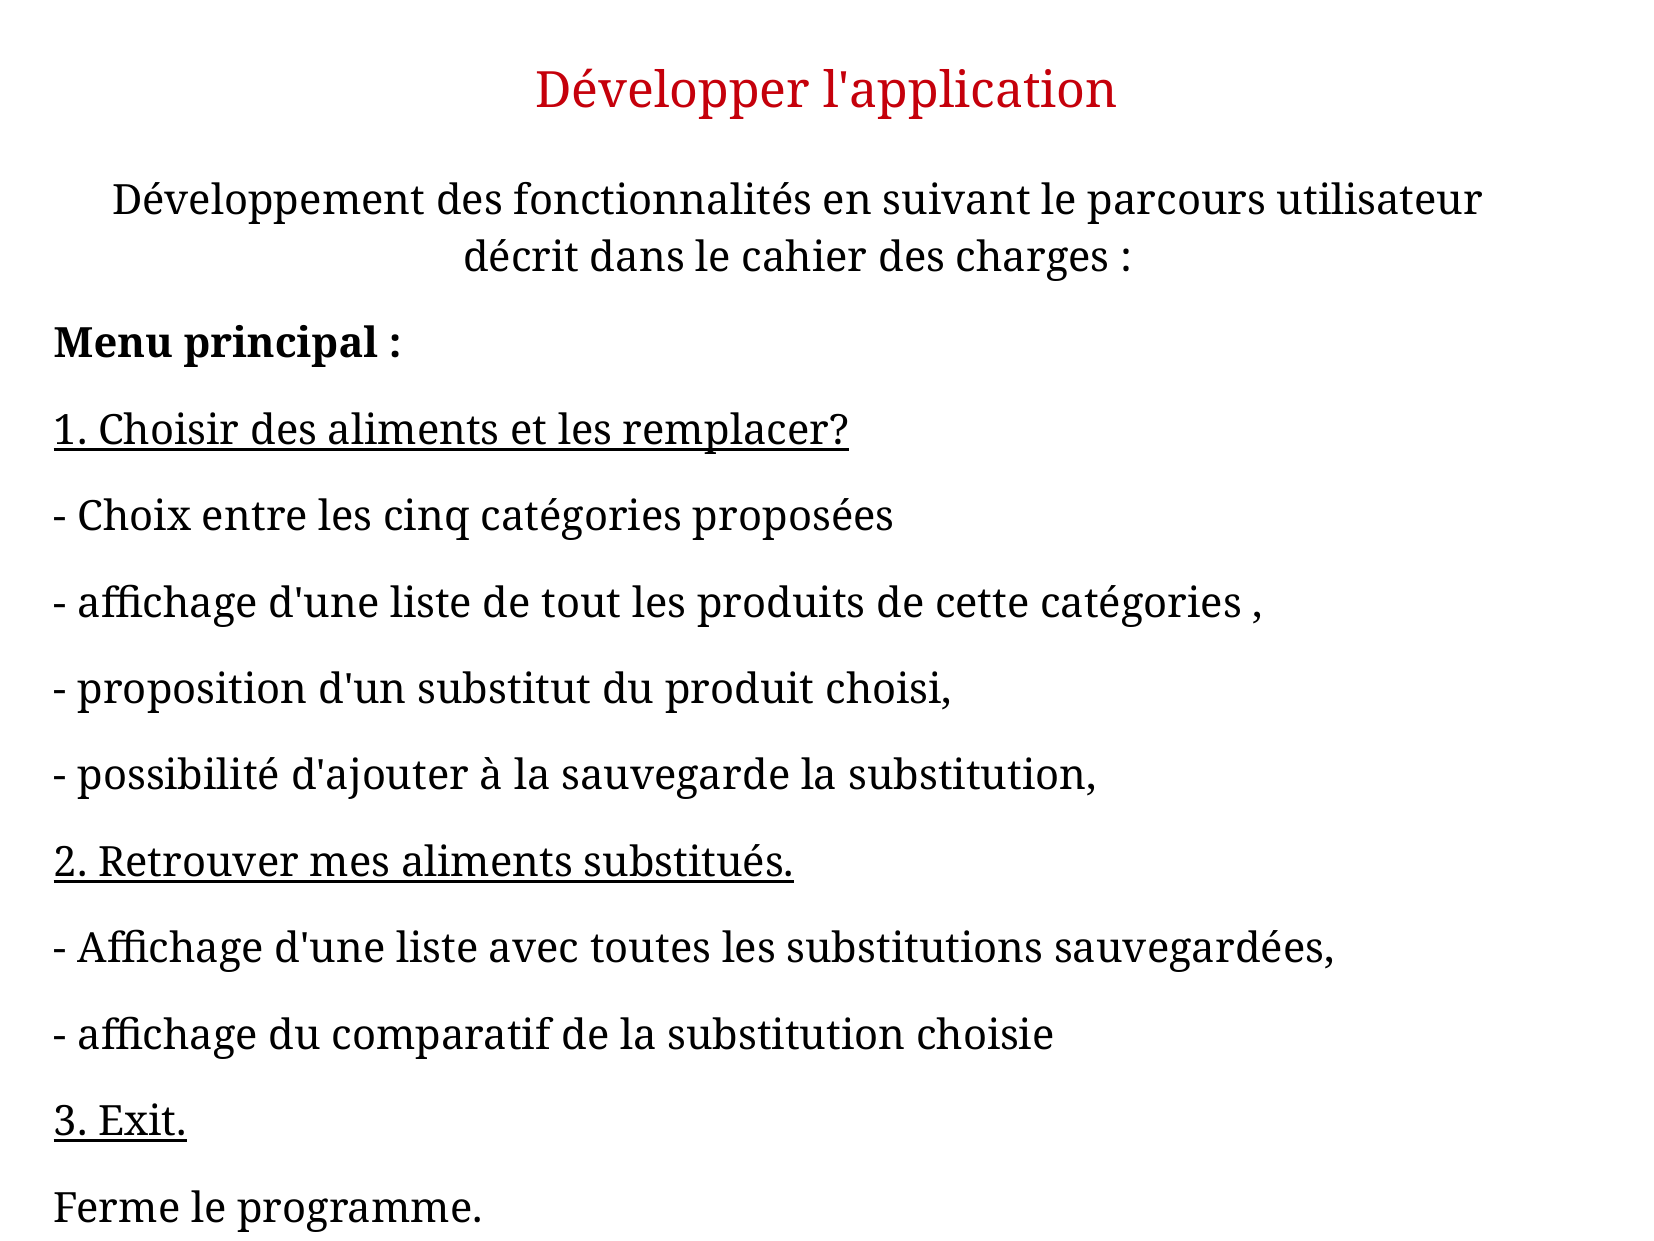

# Développer l'application
Développement des fonctionnalités en suivant le parcours utilisateur décrit dans le cahier des charges :
Menu principal :
1. Choisir des aliments et les remplacer?
- Choix entre les cinq catégories proposées
- affichage d'une liste de tout les produits de cette catégories ,
- proposition d'un substitut du produit choisi,
- possibilité d'ajouter à la sauvegarde la substitution,
2. Retrouver mes aliments substitués.
- Affichage d'une liste avec toutes les substitutions sauvegardées,
- affichage du comparatif de la substitution choisie
3. Exit.
Ferme le programme.